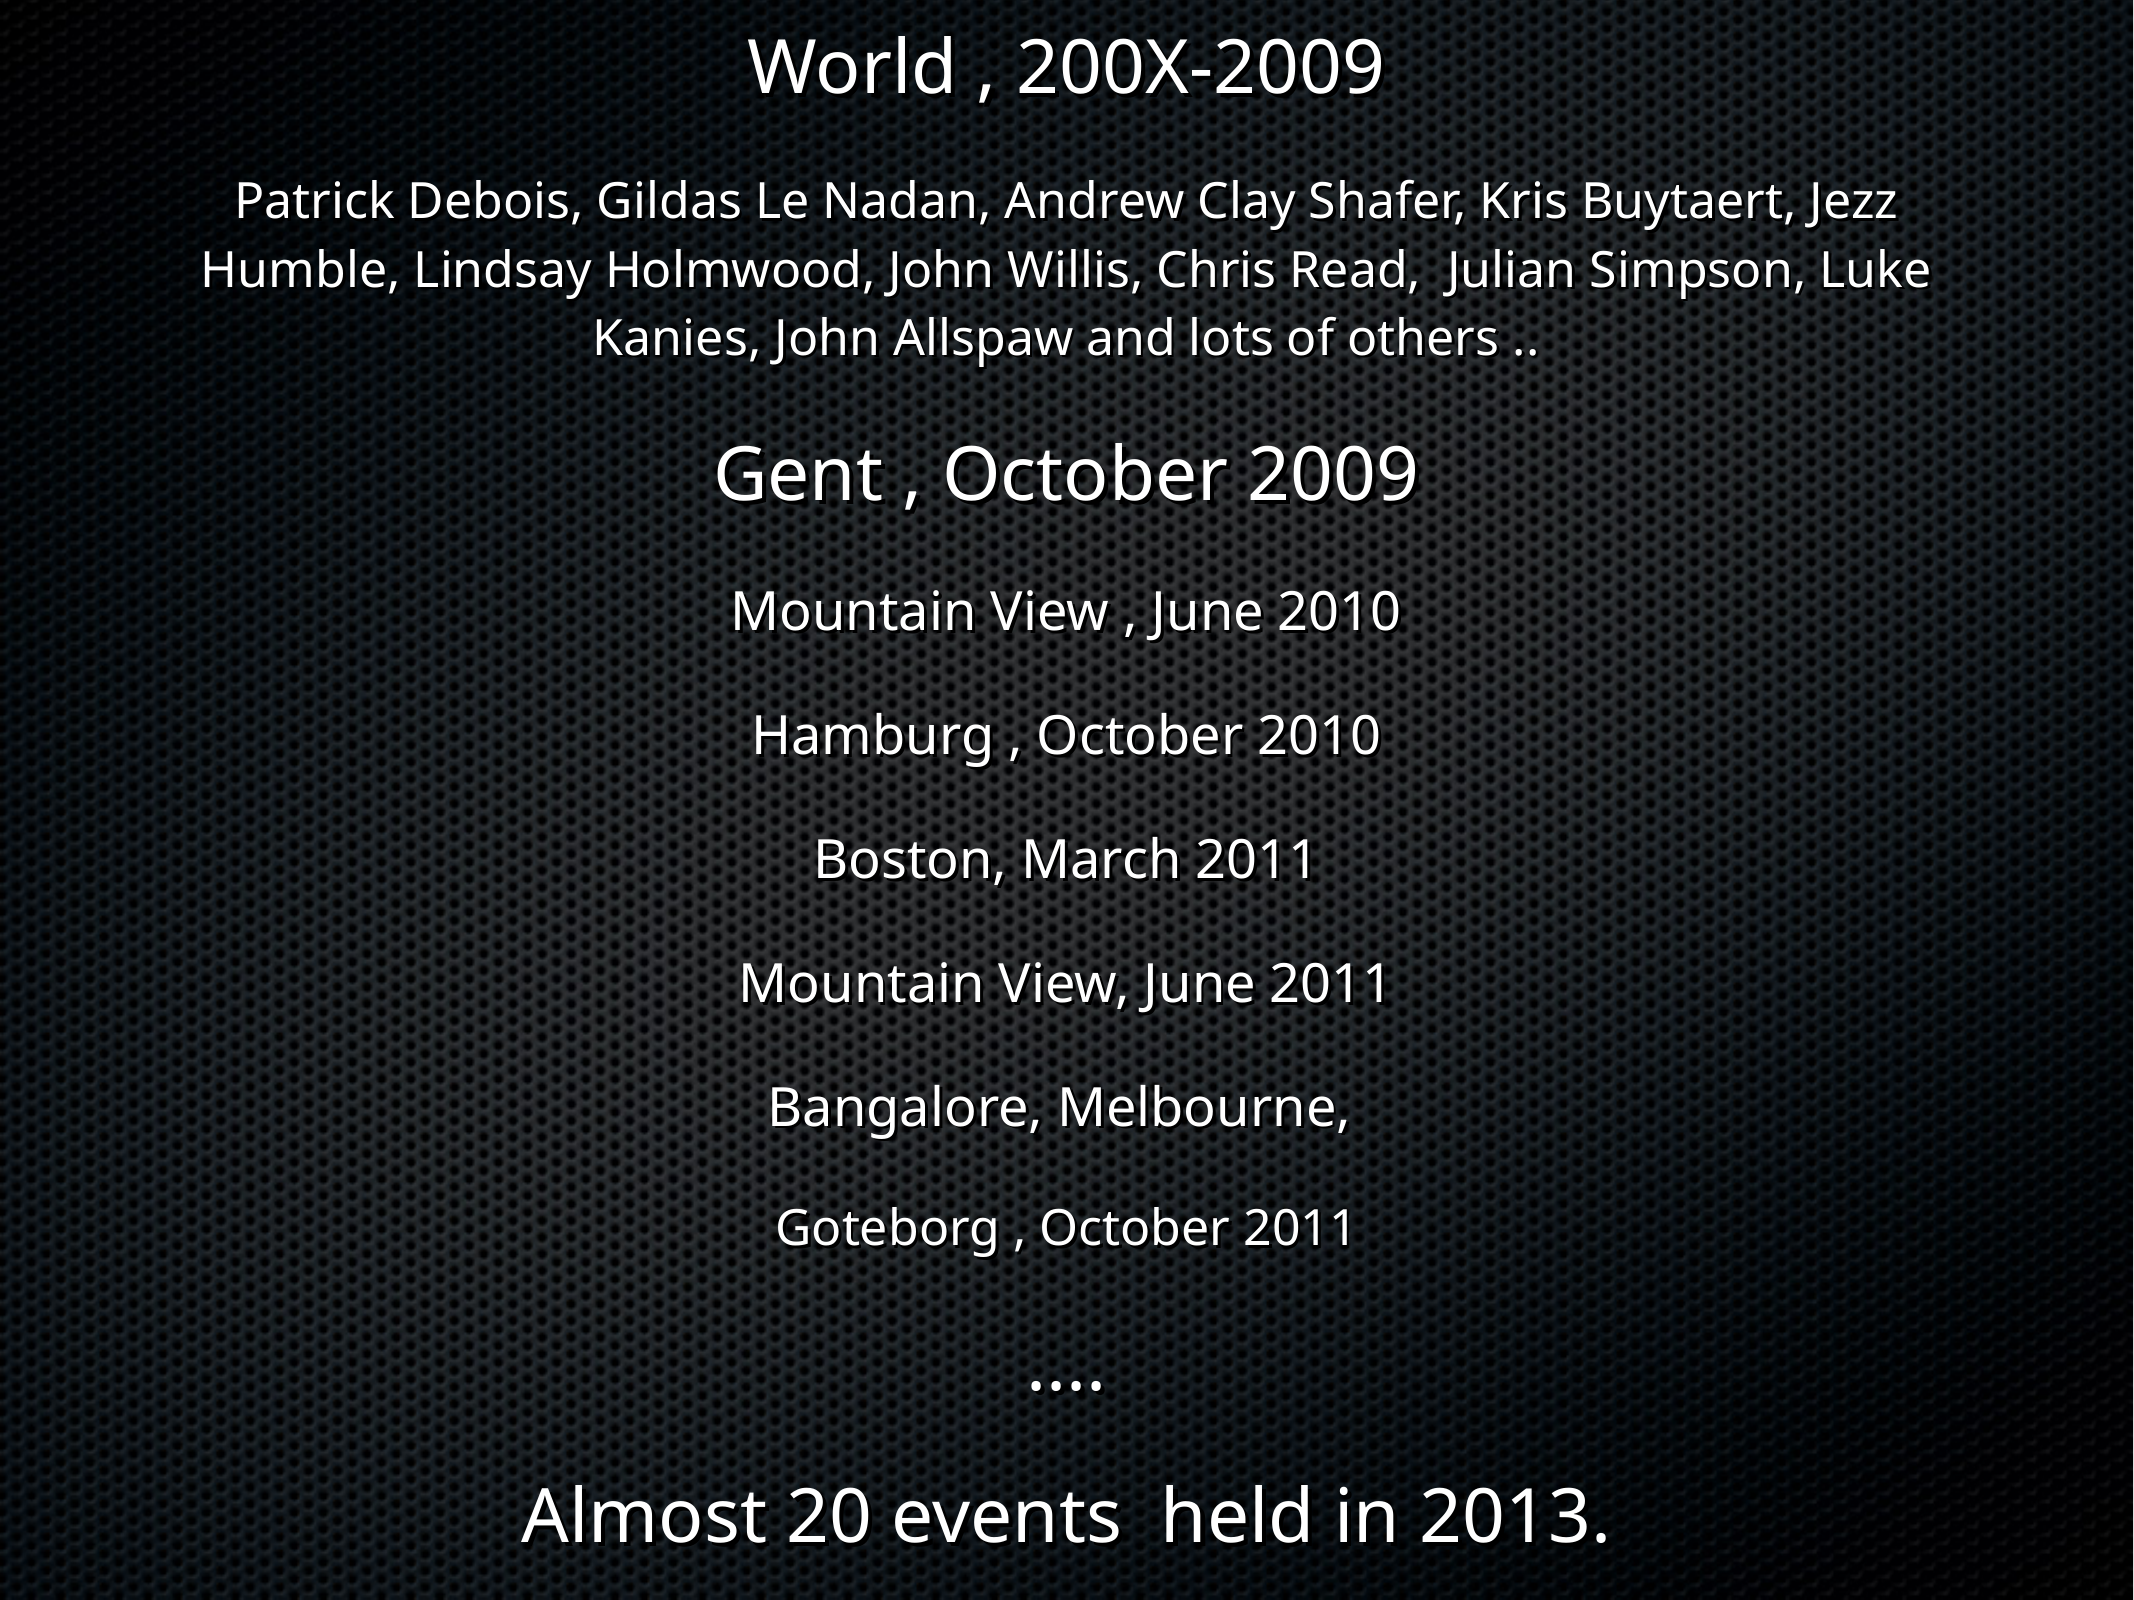

# World , 200X-2009
Patrick Debois, Gildas Le Nadan, Andrew Clay Shafer, Kris Buytaert, Jezz Humble, Lindsay Holmwood, John Willis, Chris Read, Julian Simpson, Luke Kanies, John Allspaw and lots of others ..
Gent , October 2009
Mountain View , June 2010
Hamburg , October 2010
Boston, March 2011
Mountain View, June 2011
Bangalore, Melbourne,
Goteborg , October 2011
....
Almost 20 events held in 2013.